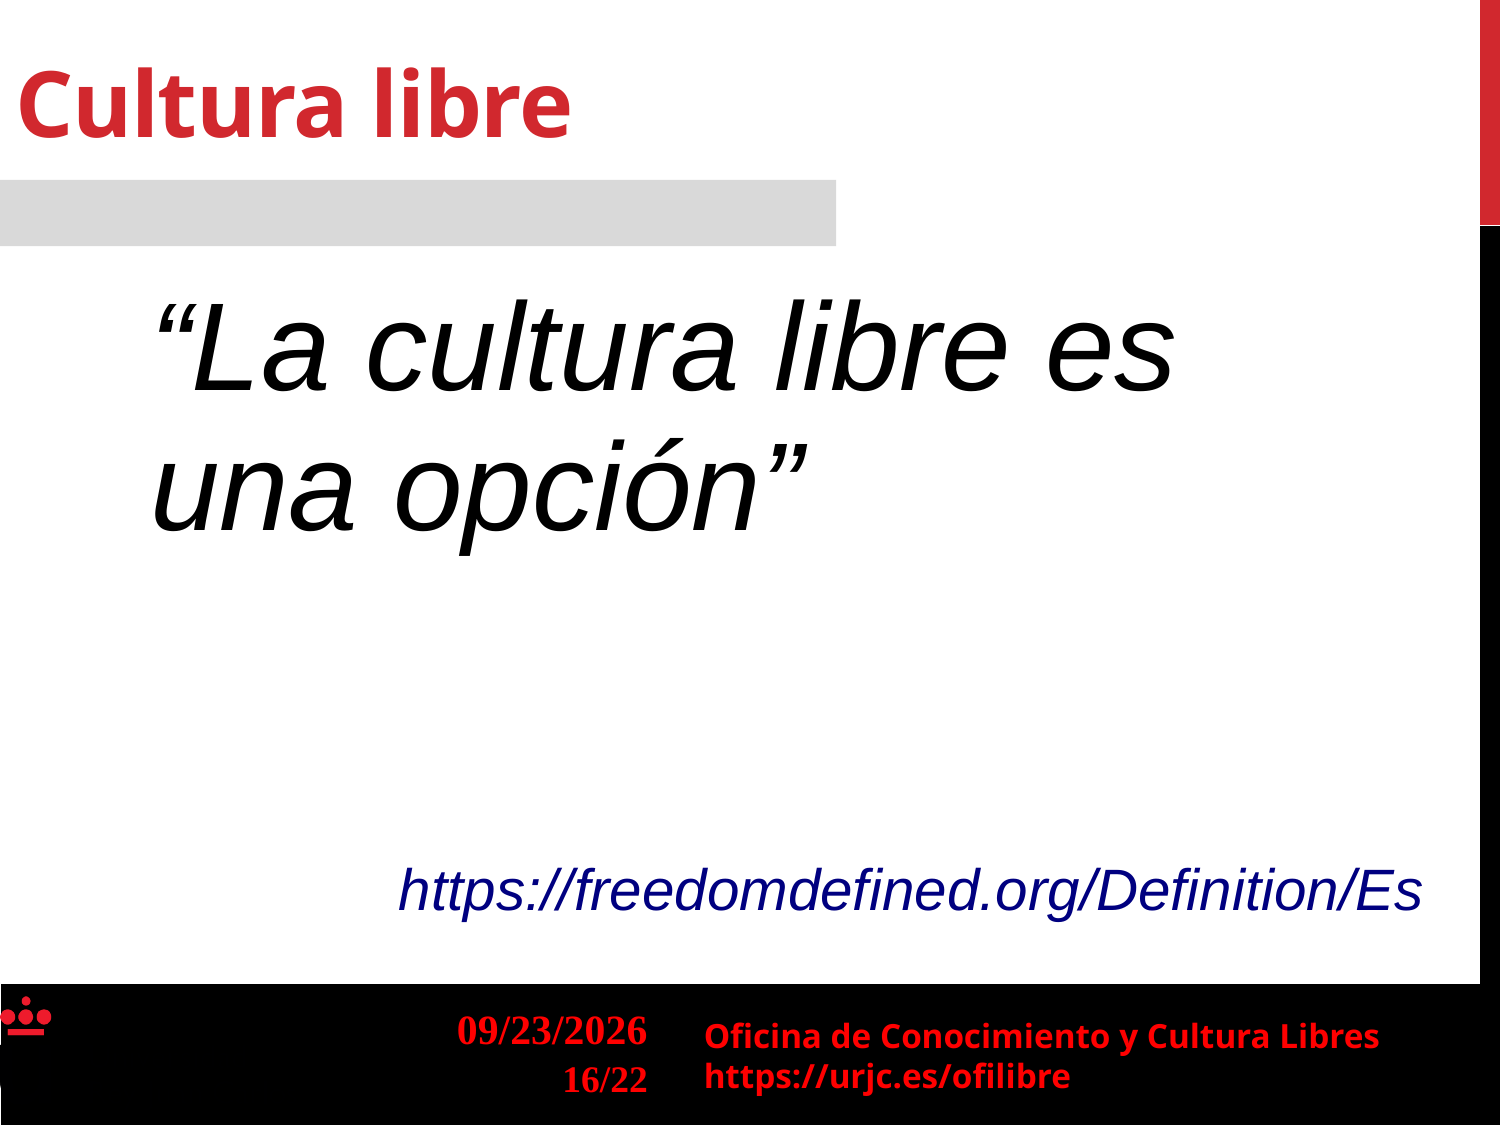

Cultura libre
# “La cultura libre es una opción”
https://freedomdefined.org/Definition/Es